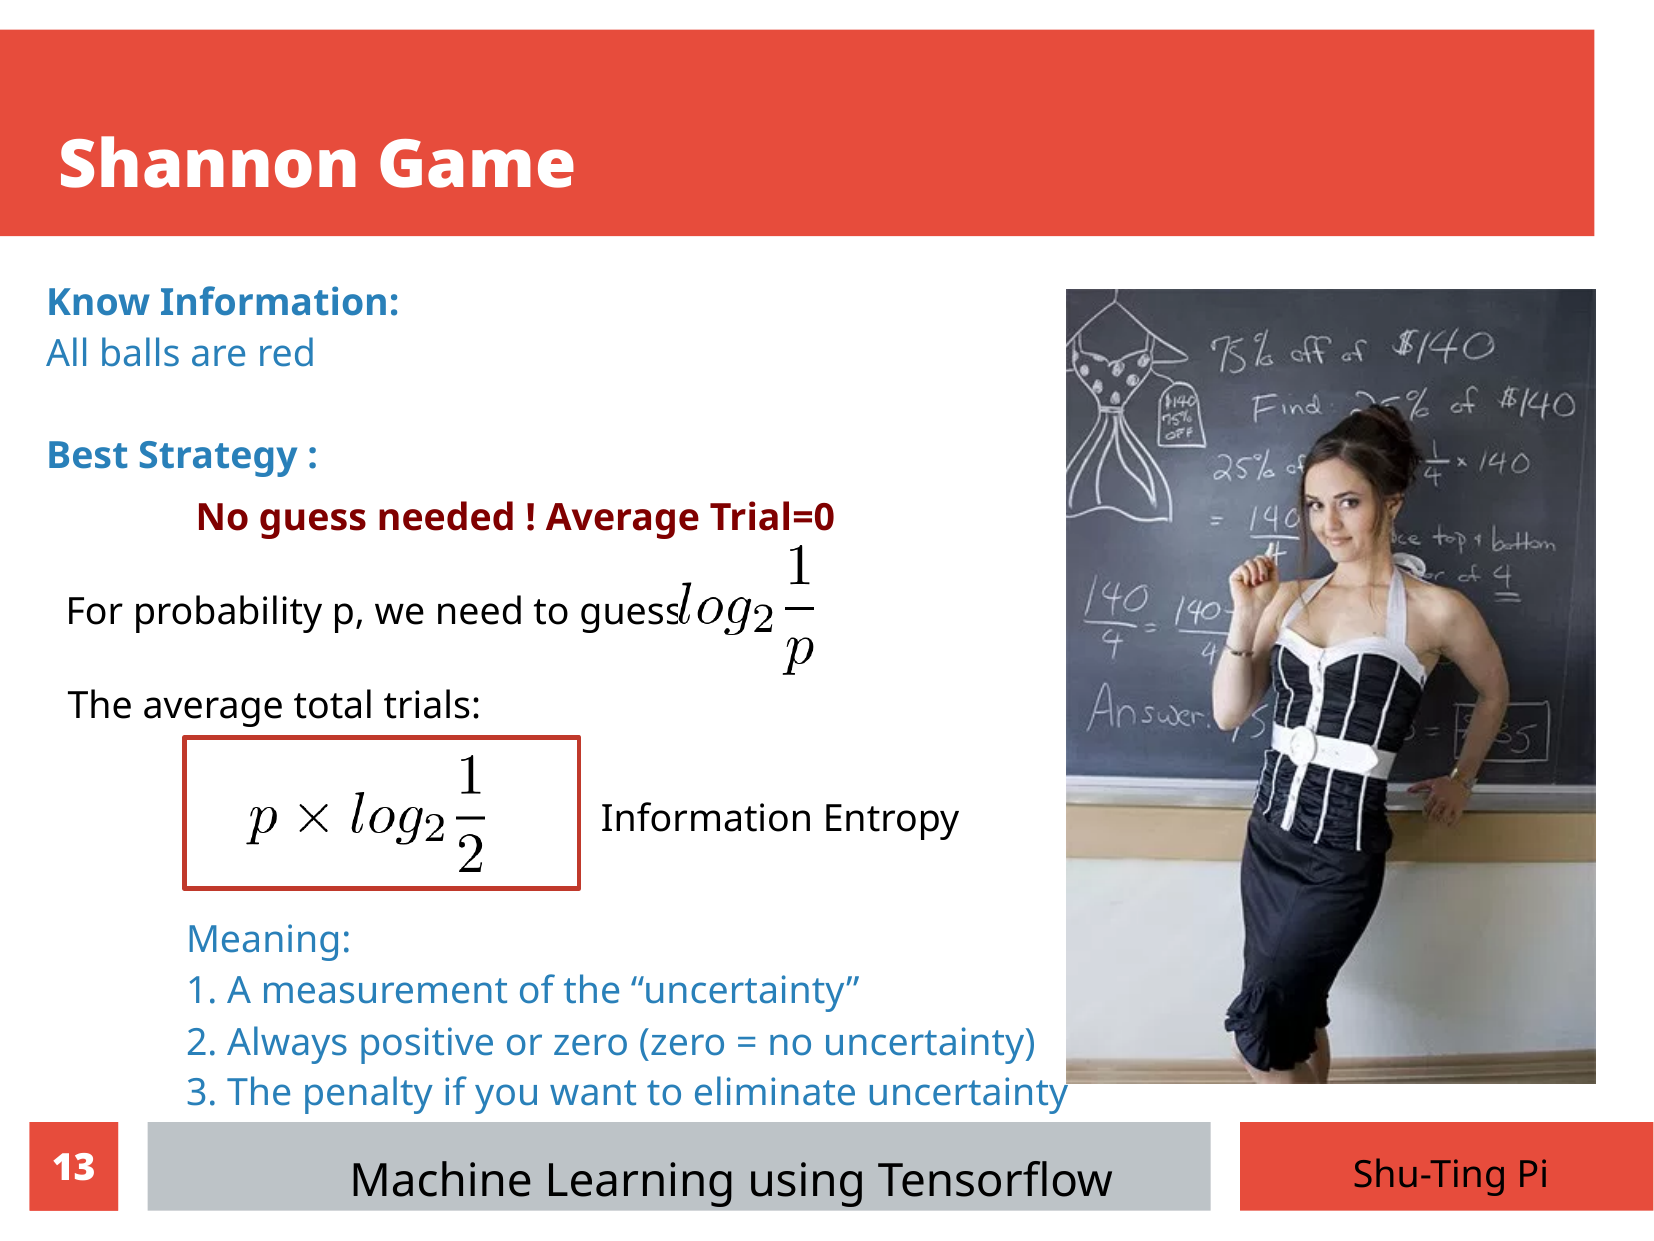

# Shannon Game
Know Information:
All balls are red
Best Strategy :
No guess needed ! Average Trial=0
For probability p, we need to guess:
The average total trials:
Information Entropy
Meaning:
1. A measurement of the “uncertainty”
2. Always positive or zero (zero = no uncertainty)
3. The penalty if you want to eliminate uncertainty
13
Machine Learning using Tensorflow
Shu-Ting Pi